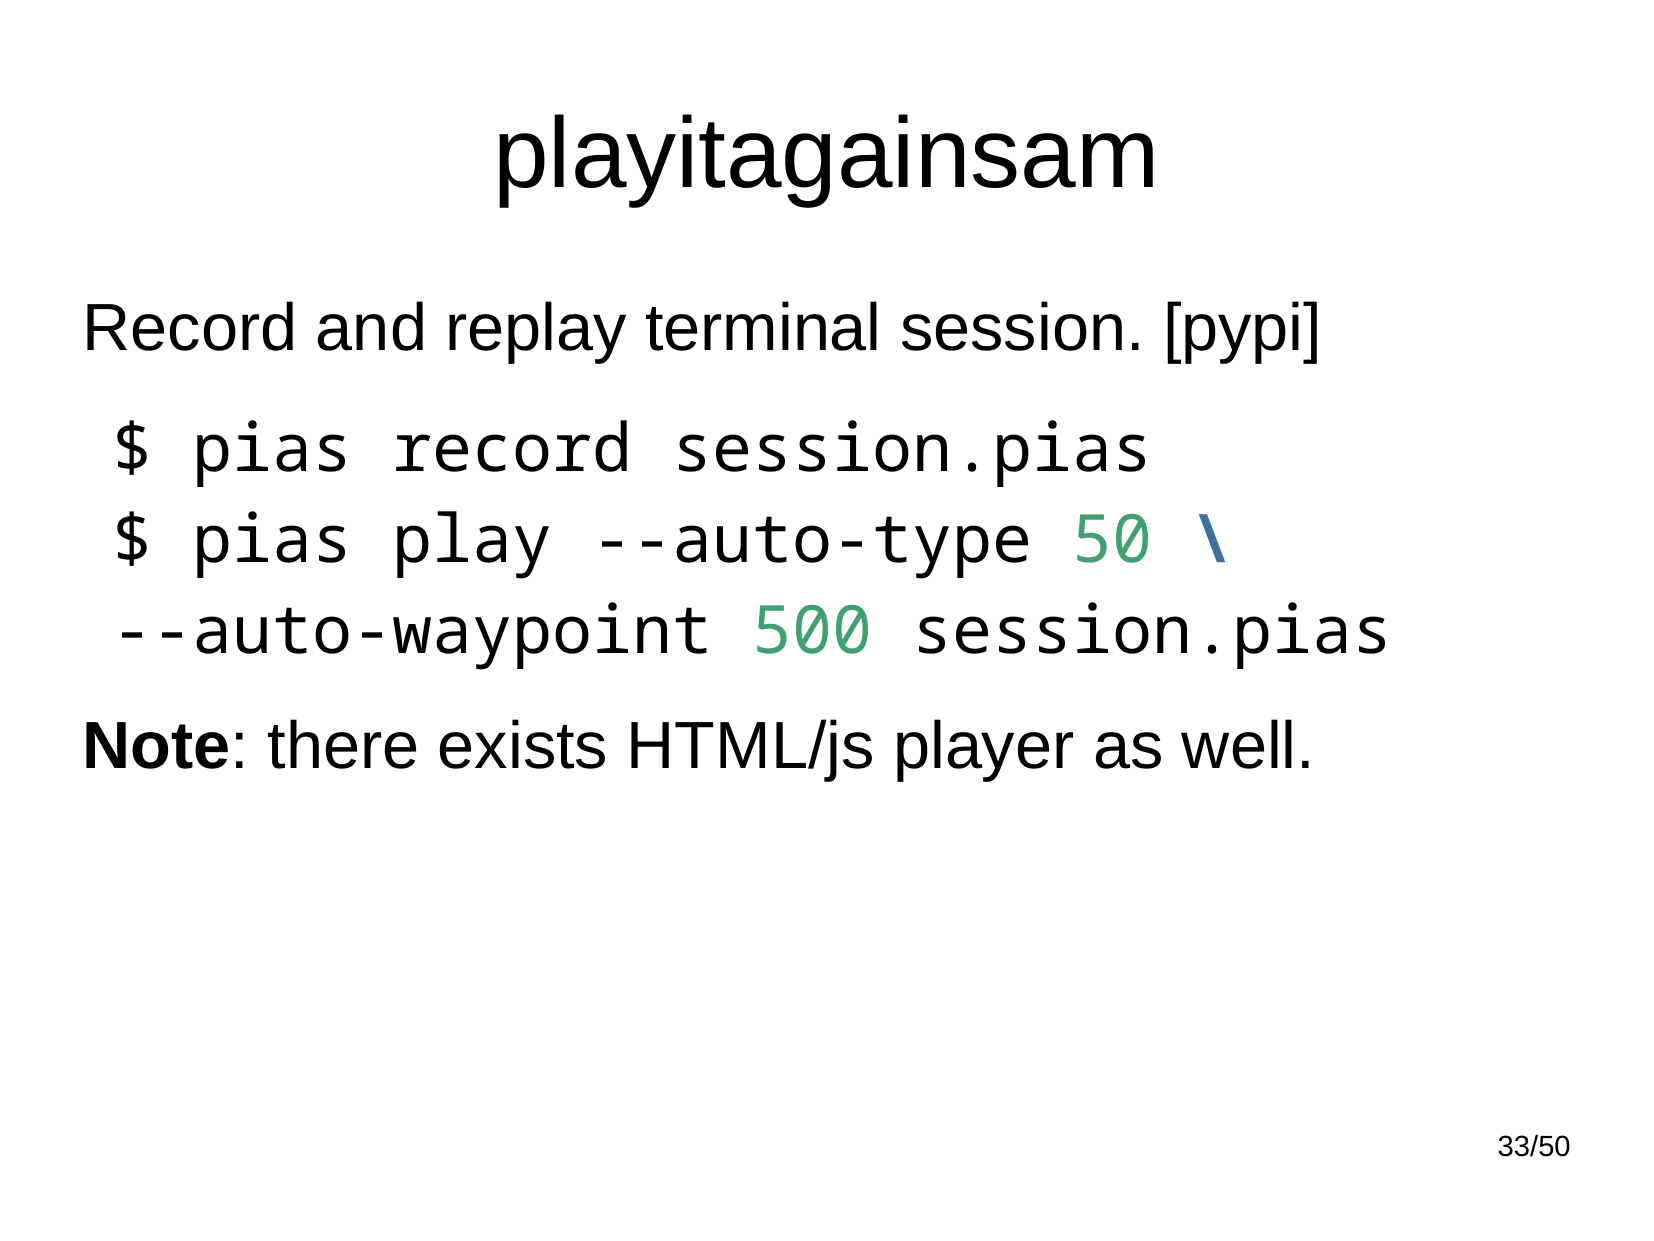

# playitagainsam
Record and replay terminal session. [pypi]
$ pias record session.pias
$ pias play --auto-type 50 \
--auto-waypoint 500 session.pias
Note: there exists HTML/js player as well.
33